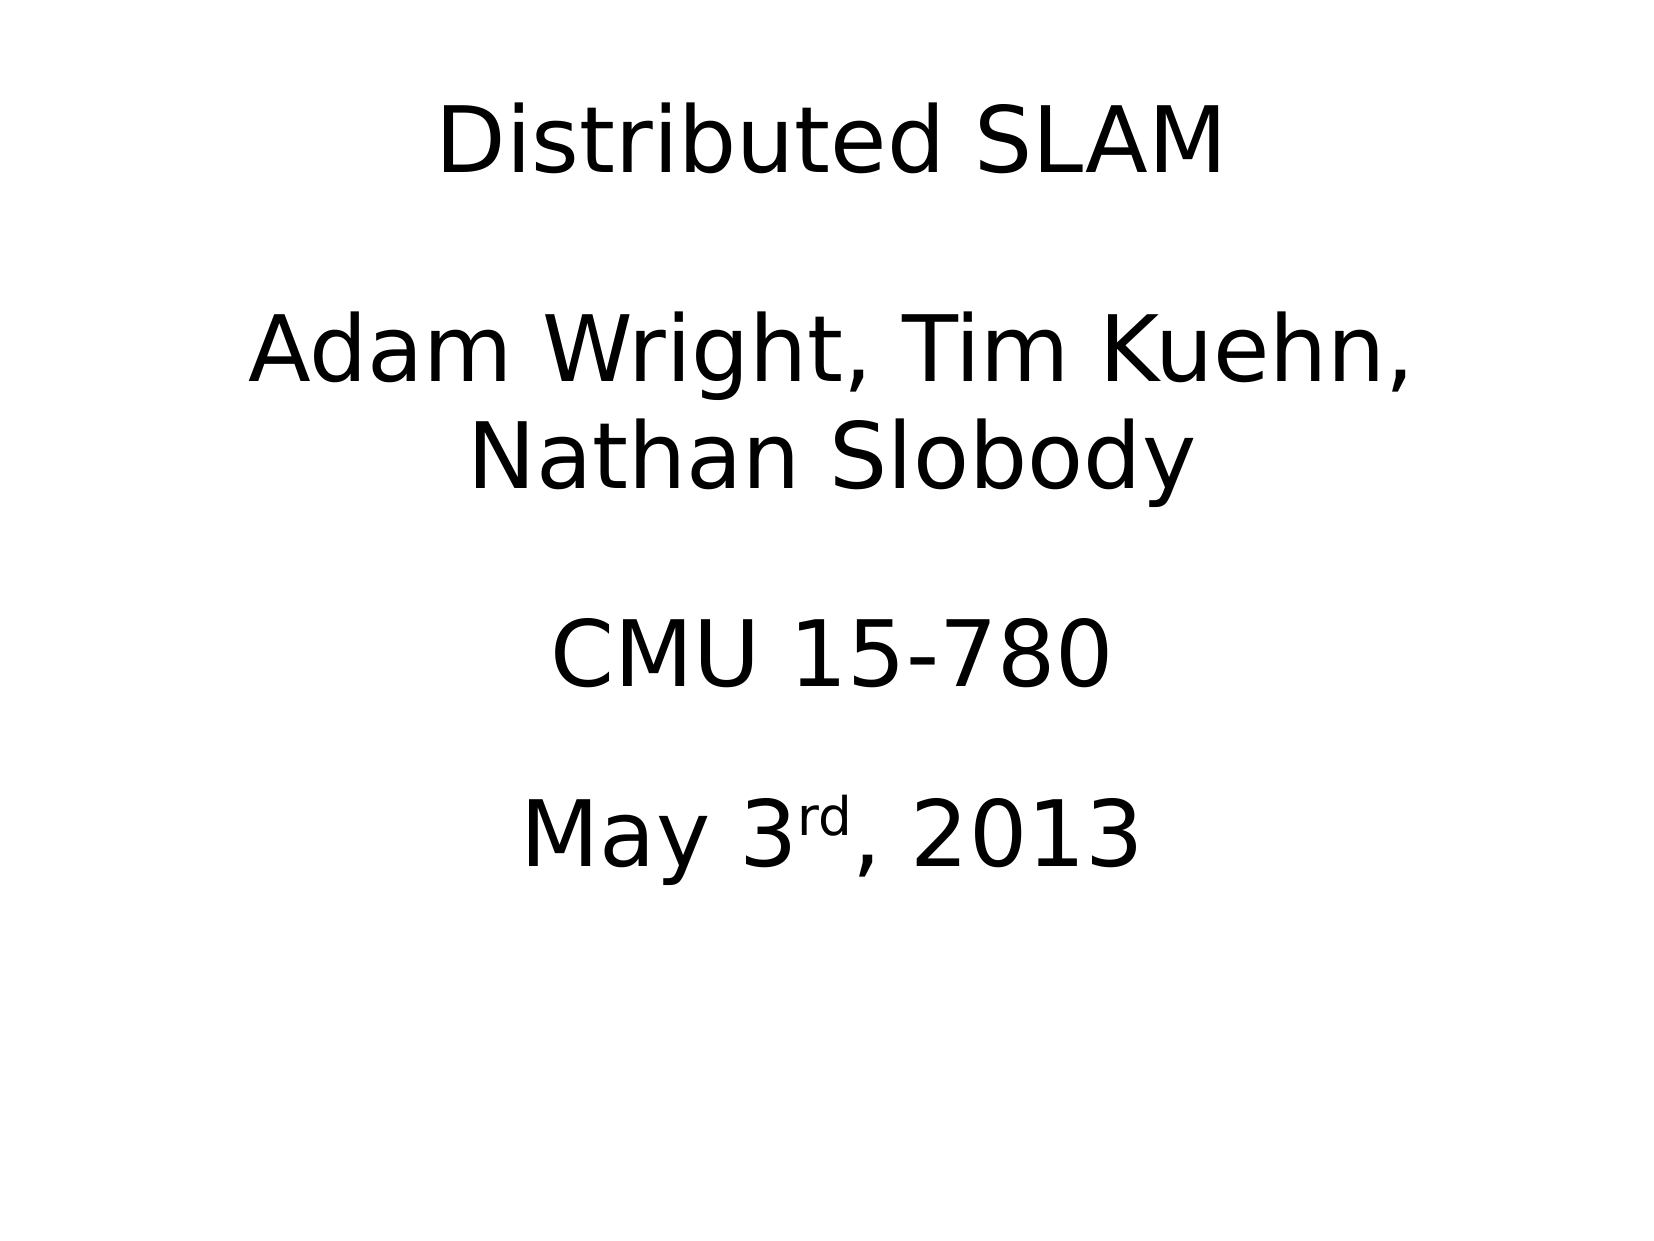

# Distributed SLAM
Adam Wright, Tim Kuehn, Nathan Slobody
CMU 15-780
May 3rd, 2013